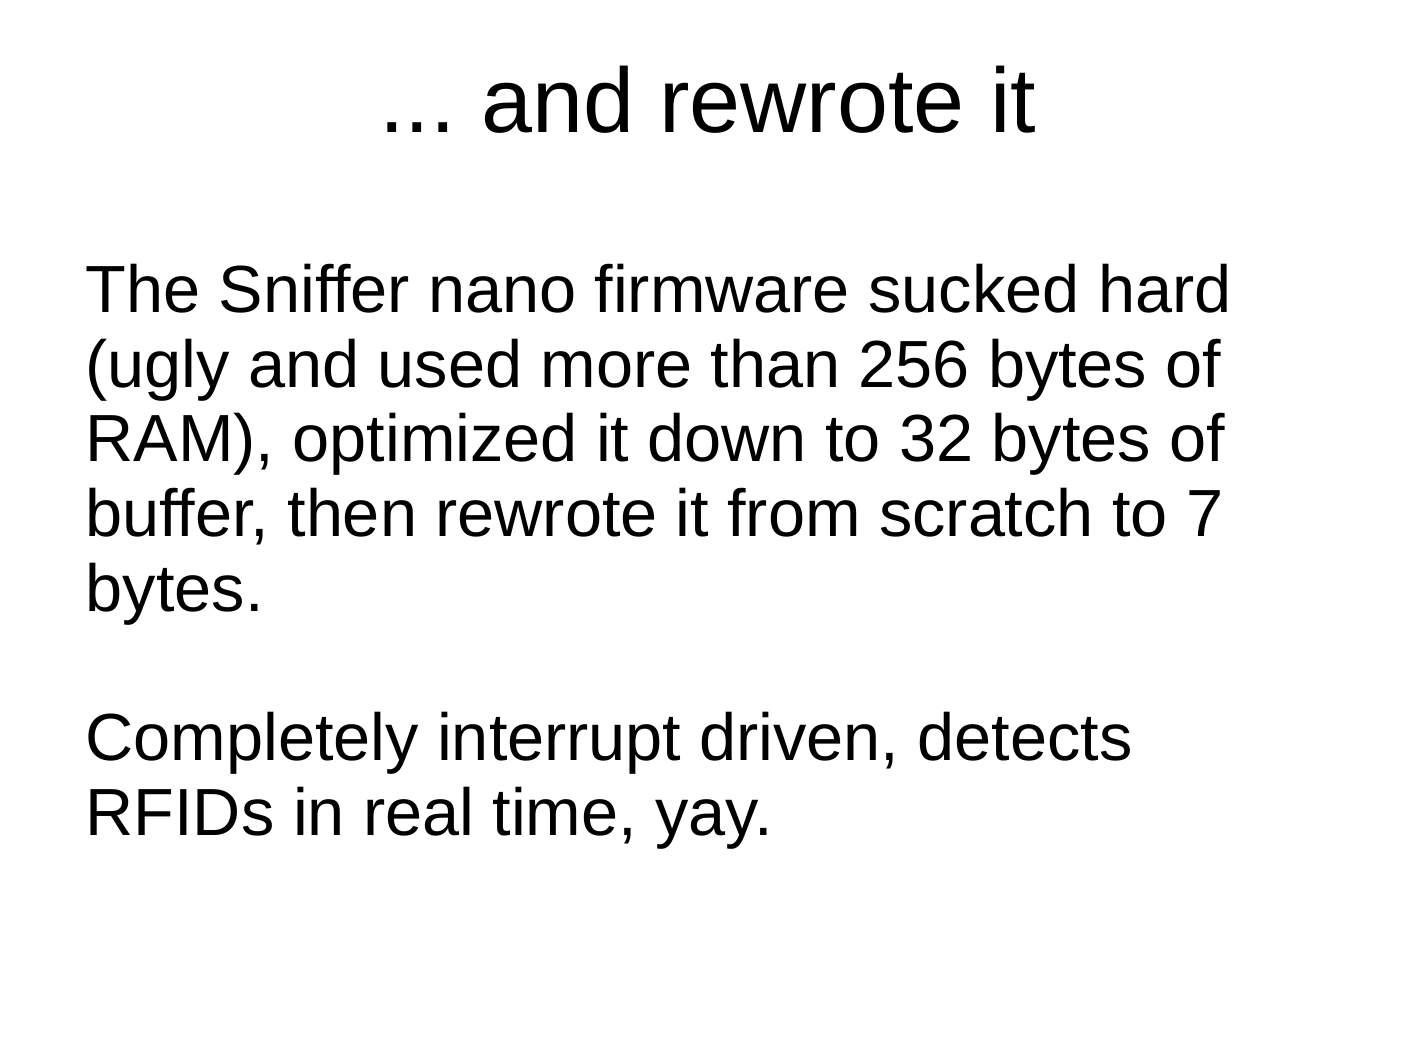

... and rewrote it
The Sniffer nano firmware sucked hard (ugly and used more than 256 bytes of RAM), optimized it down to 32 bytes of buffer, then rewrote it from scratch to 7 bytes.
Completely interrupt driven, detects RFIDs in real time, yay.